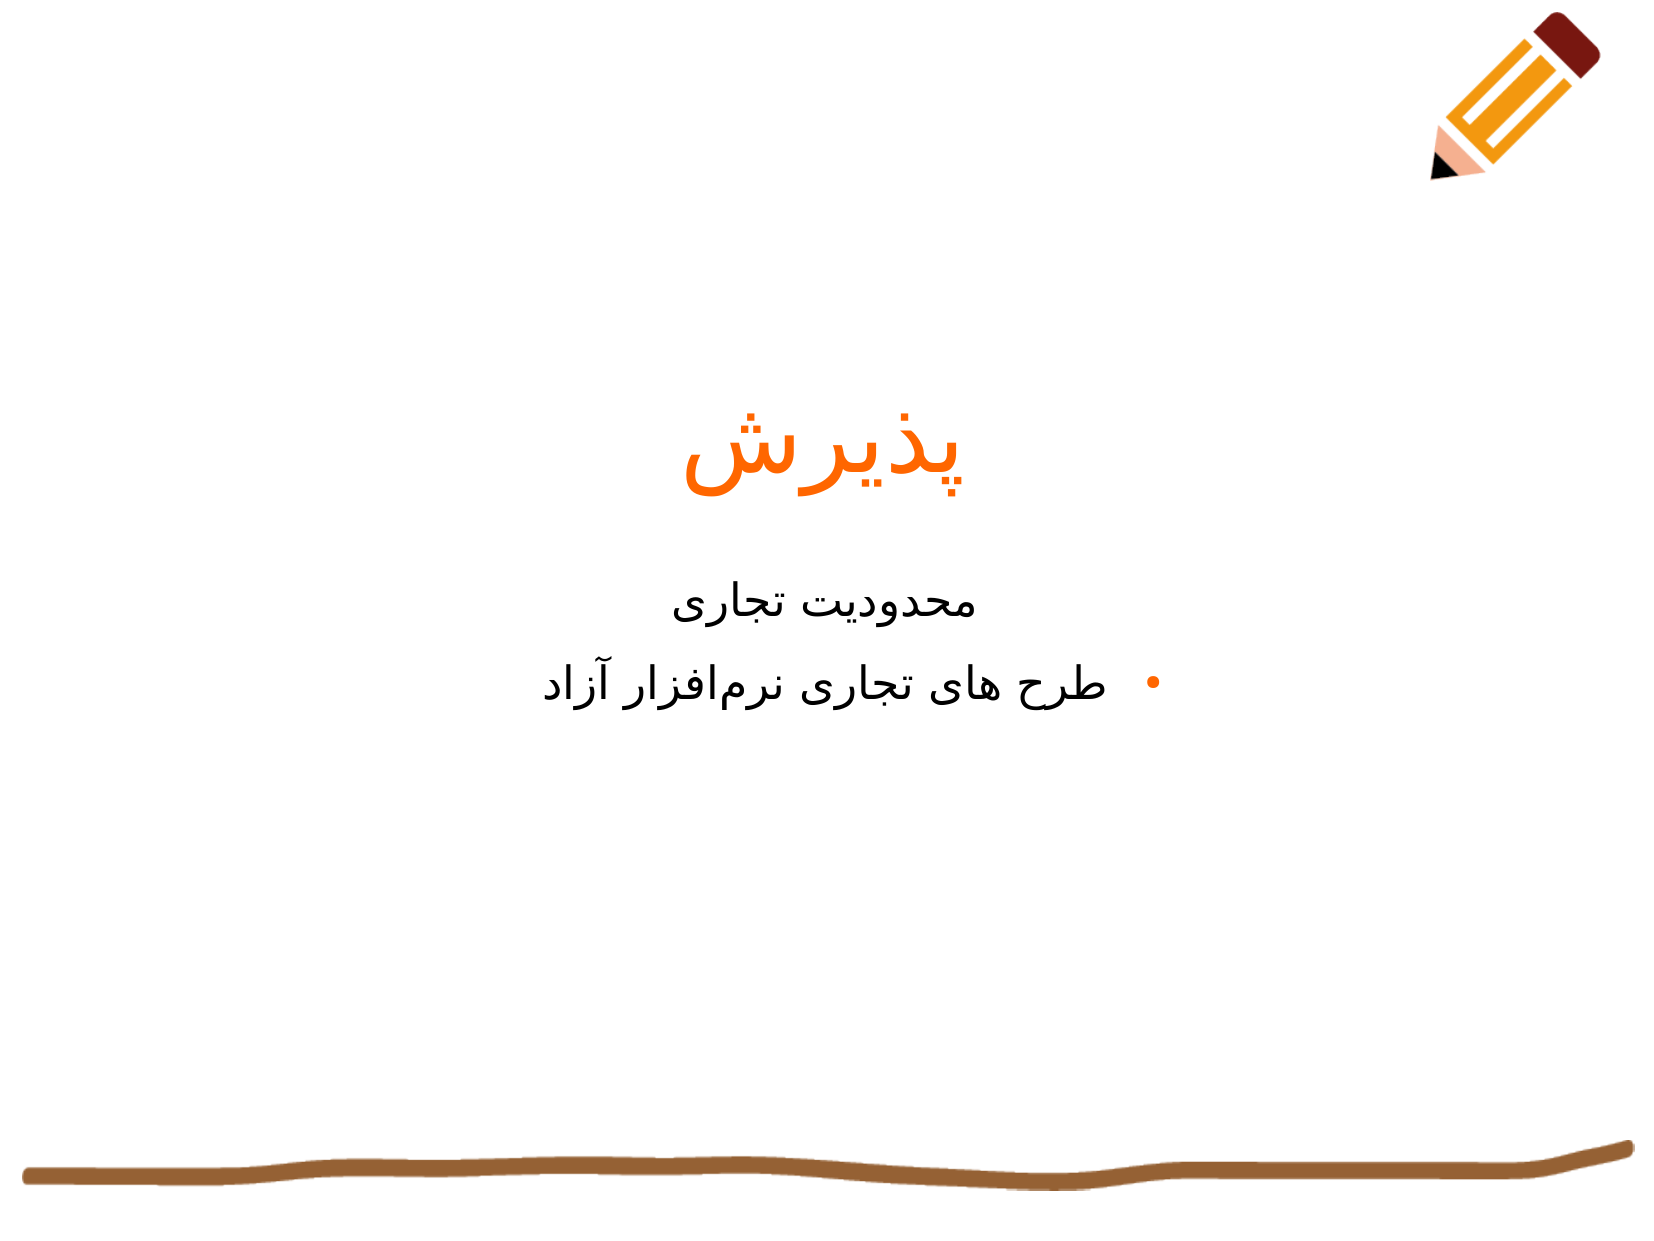

# پذیرش
محدودیت تجاری
طرح های تجاری نرم‌افزار آزاد